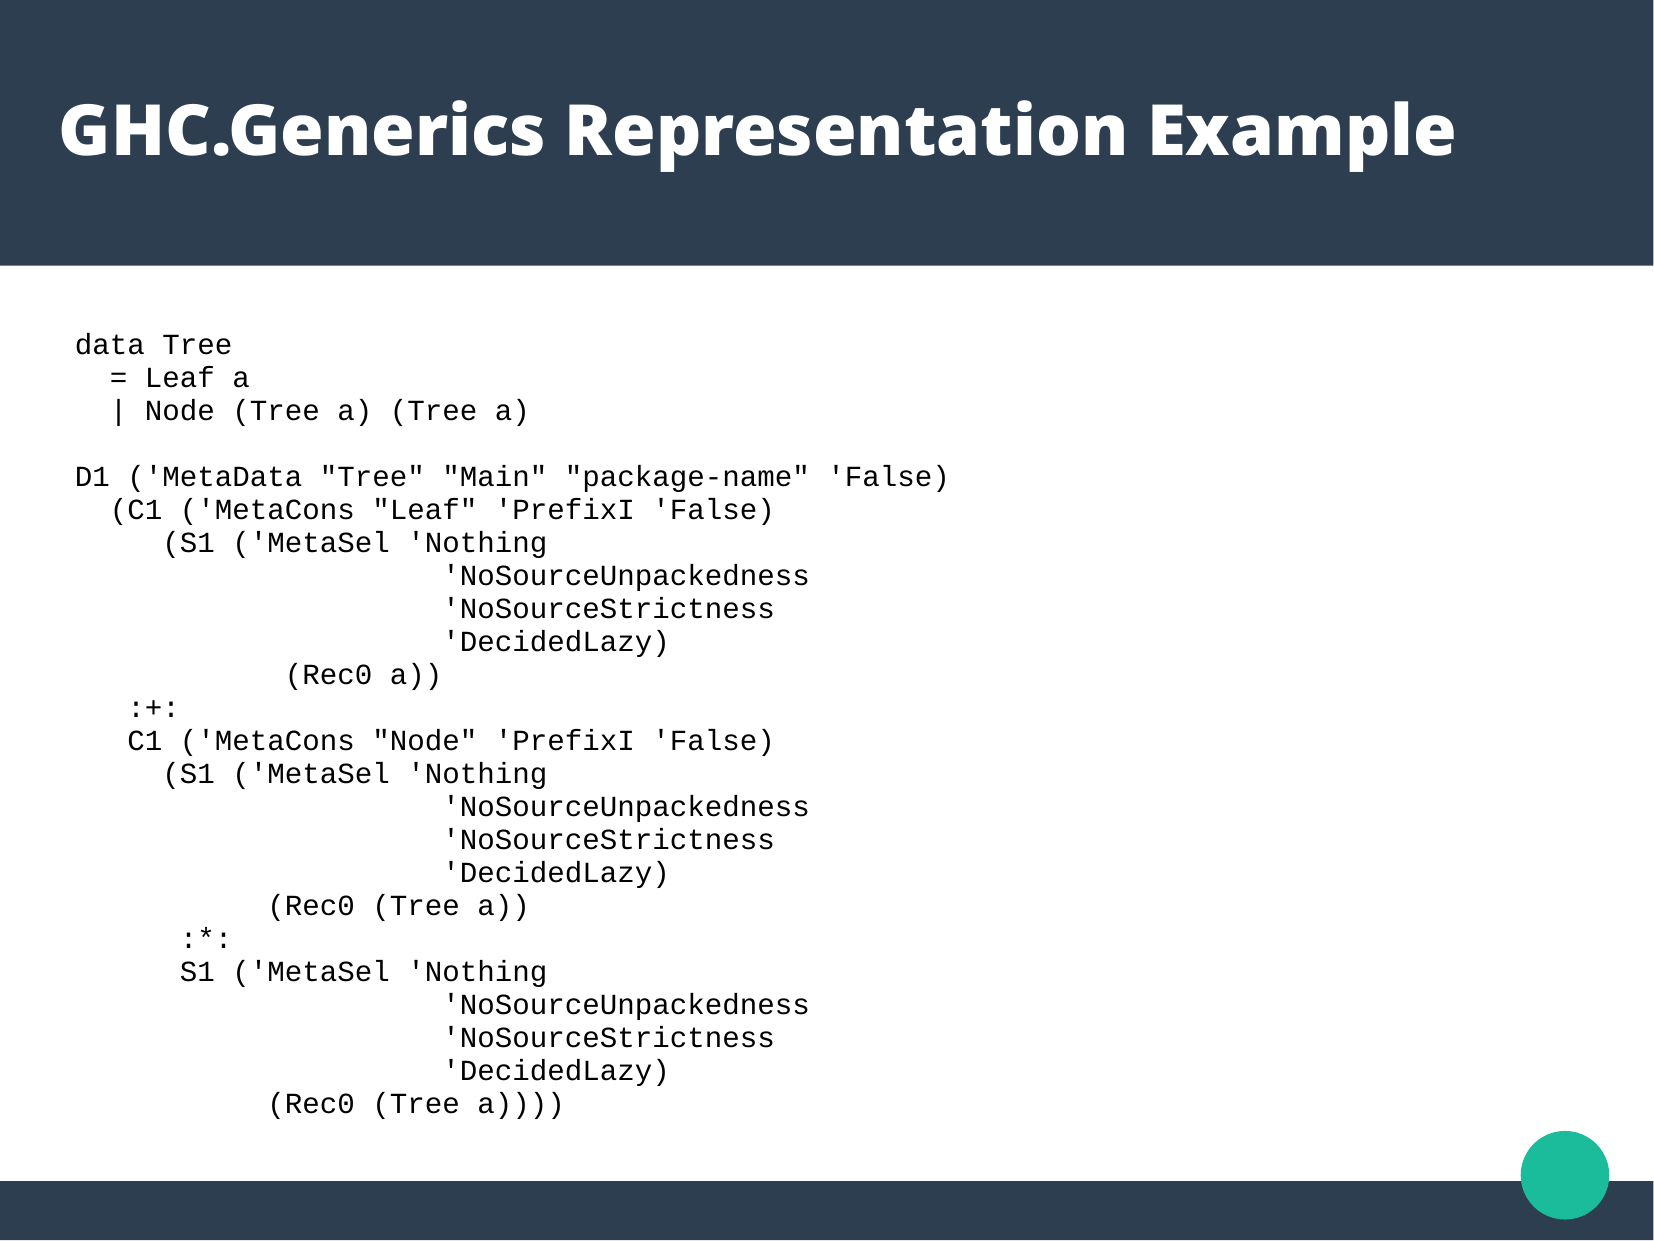

# GHC.Generics Representation Example
data Tree
 = Leaf a
 | Node (Tree a) (Tree a)
D1 ('MetaData "Tree" "Main" "package-name" 'False)
 (C1 ('MetaCons "Leaf" 'PrefixI 'False)
 (S1 ('MetaSel 'Nothing
 'NoSourceUnpackedness
 'NoSourceStrictness
 'DecidedLazy)
 (Rec0 a))
 :+:
 C1 ('MetaCons "Node" 'PrefixI 'False)
 (S1 ('MetaSel 'Nothing
 'NoSourceUnpackedness
 'NoSourceStrictness
 'DecidedLazy)
 (Rec0 (Tree a))
 :*:
 S1 ('MetaSel 'Nothing
 'NoSourceUnpackedness
 'NoSourceStrictness
 'DecidedLazy)
 (Rec0 (Tree a))))